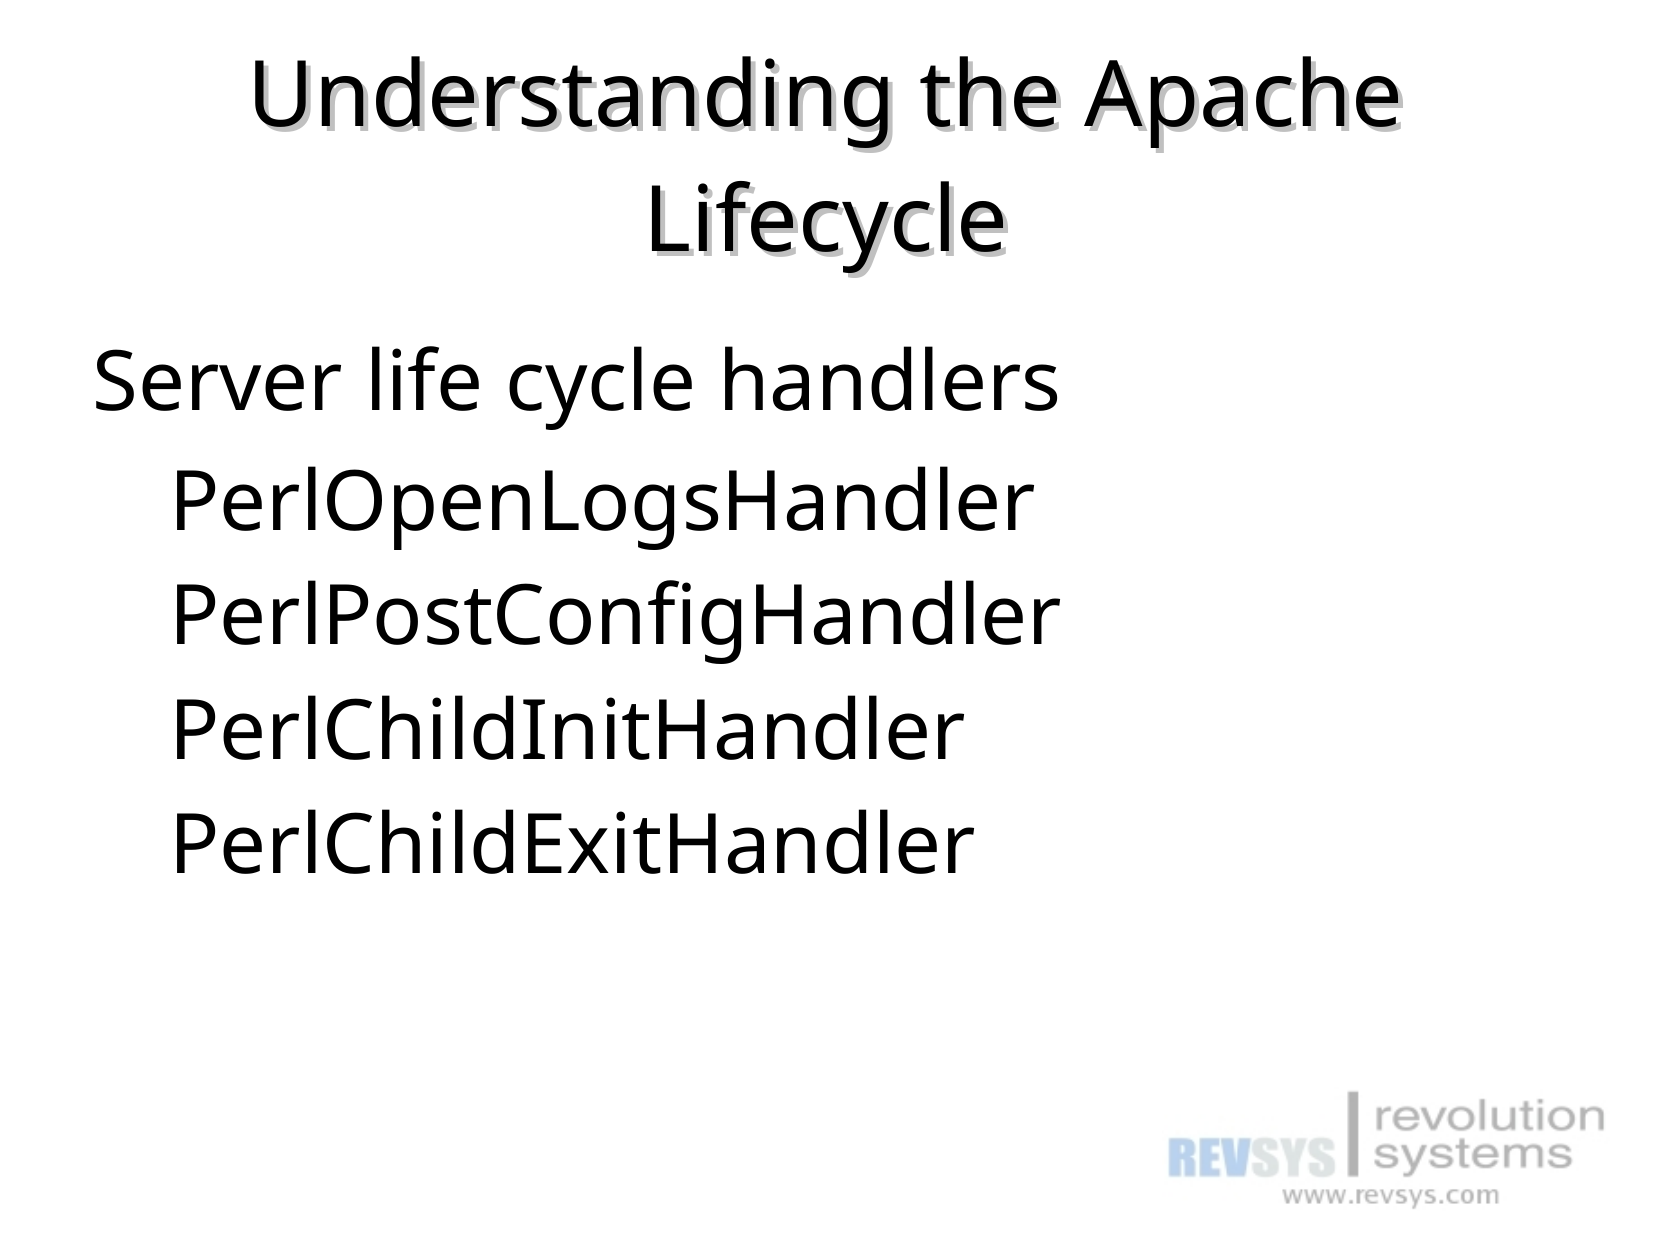

# Understanding the Apache Lifecycle
Server life cycle handlers
PerlOpenLogsHandler
PerlPostConfigHandler
PerlChildInitHandler
PerlChildExitHandler